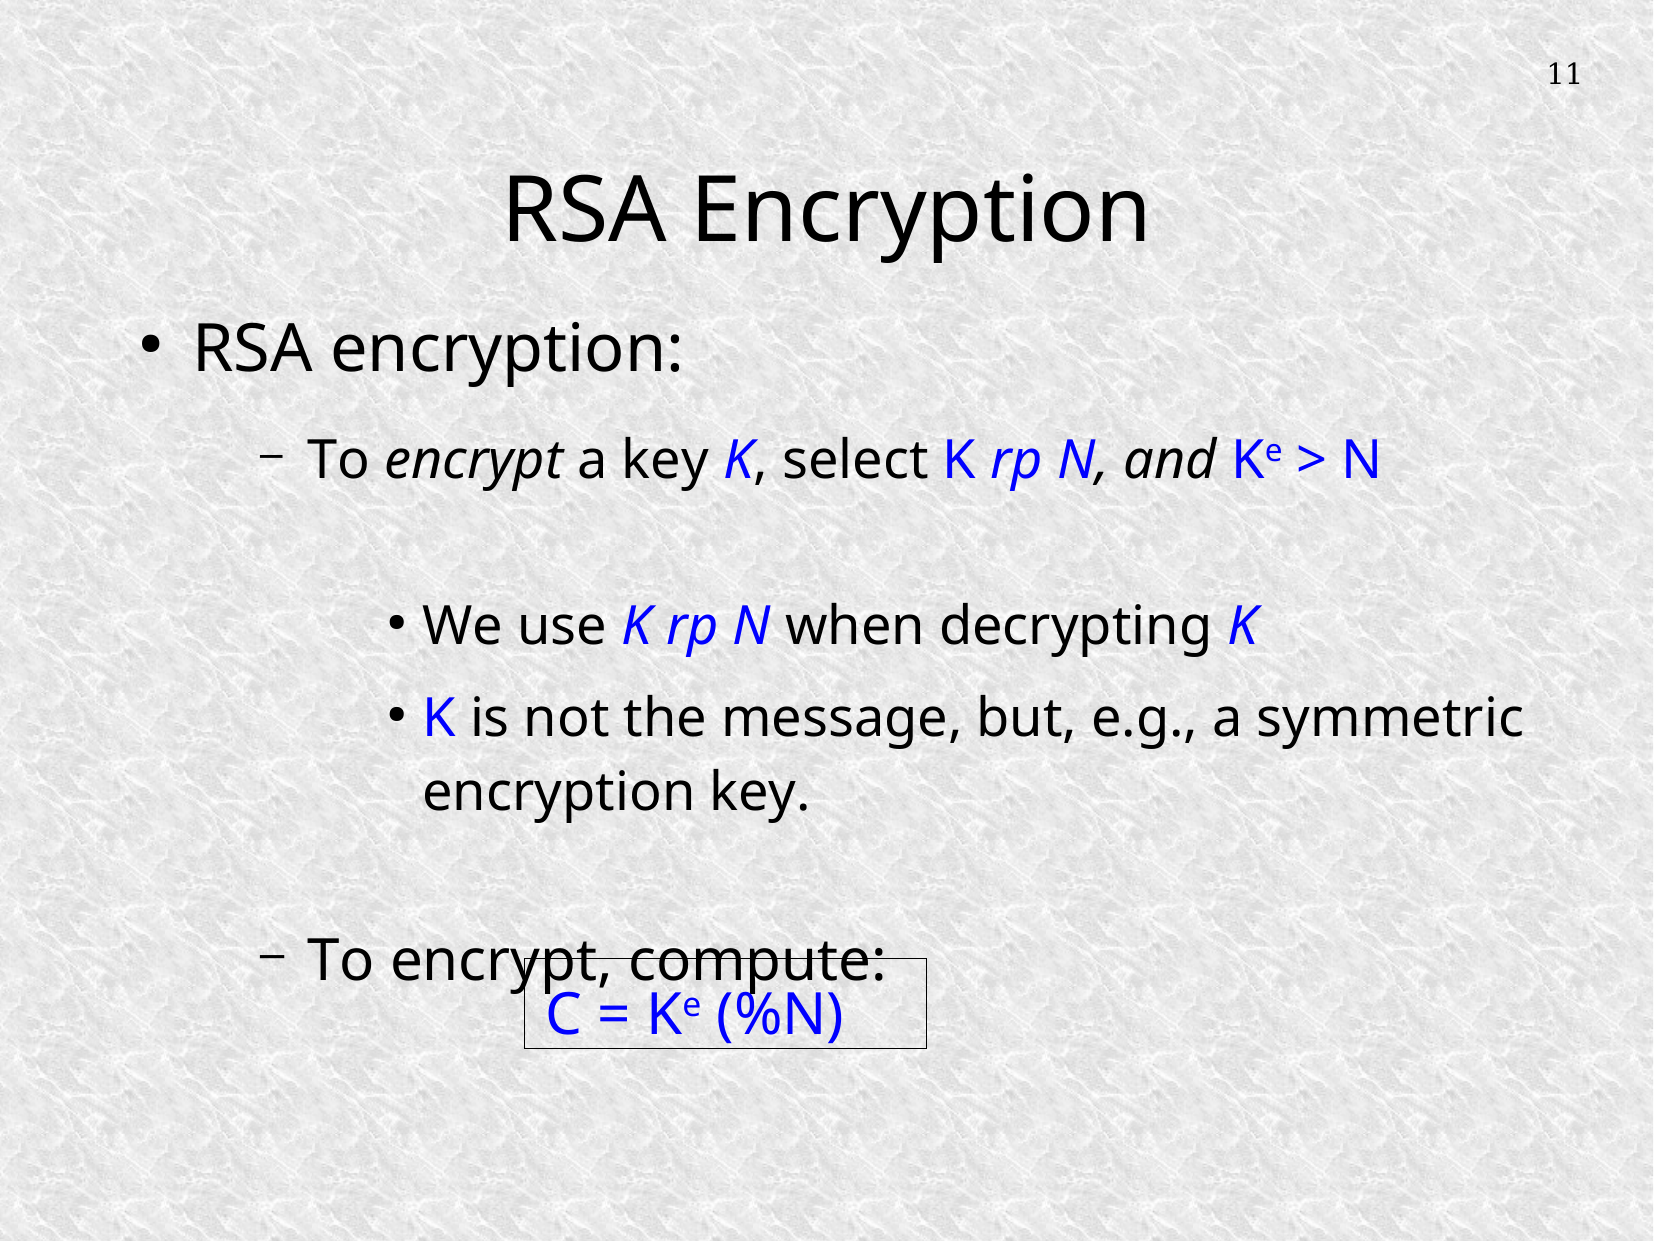

11
# RSA Encryption
RSA encryption:
To encrypt a key K, select K rp N, and Ke > N
We use K rp N when decrypting K
K is not the message, but, e.g., a symmetric encryption key.
To encrypt, compute:
 C = Ke (%N)